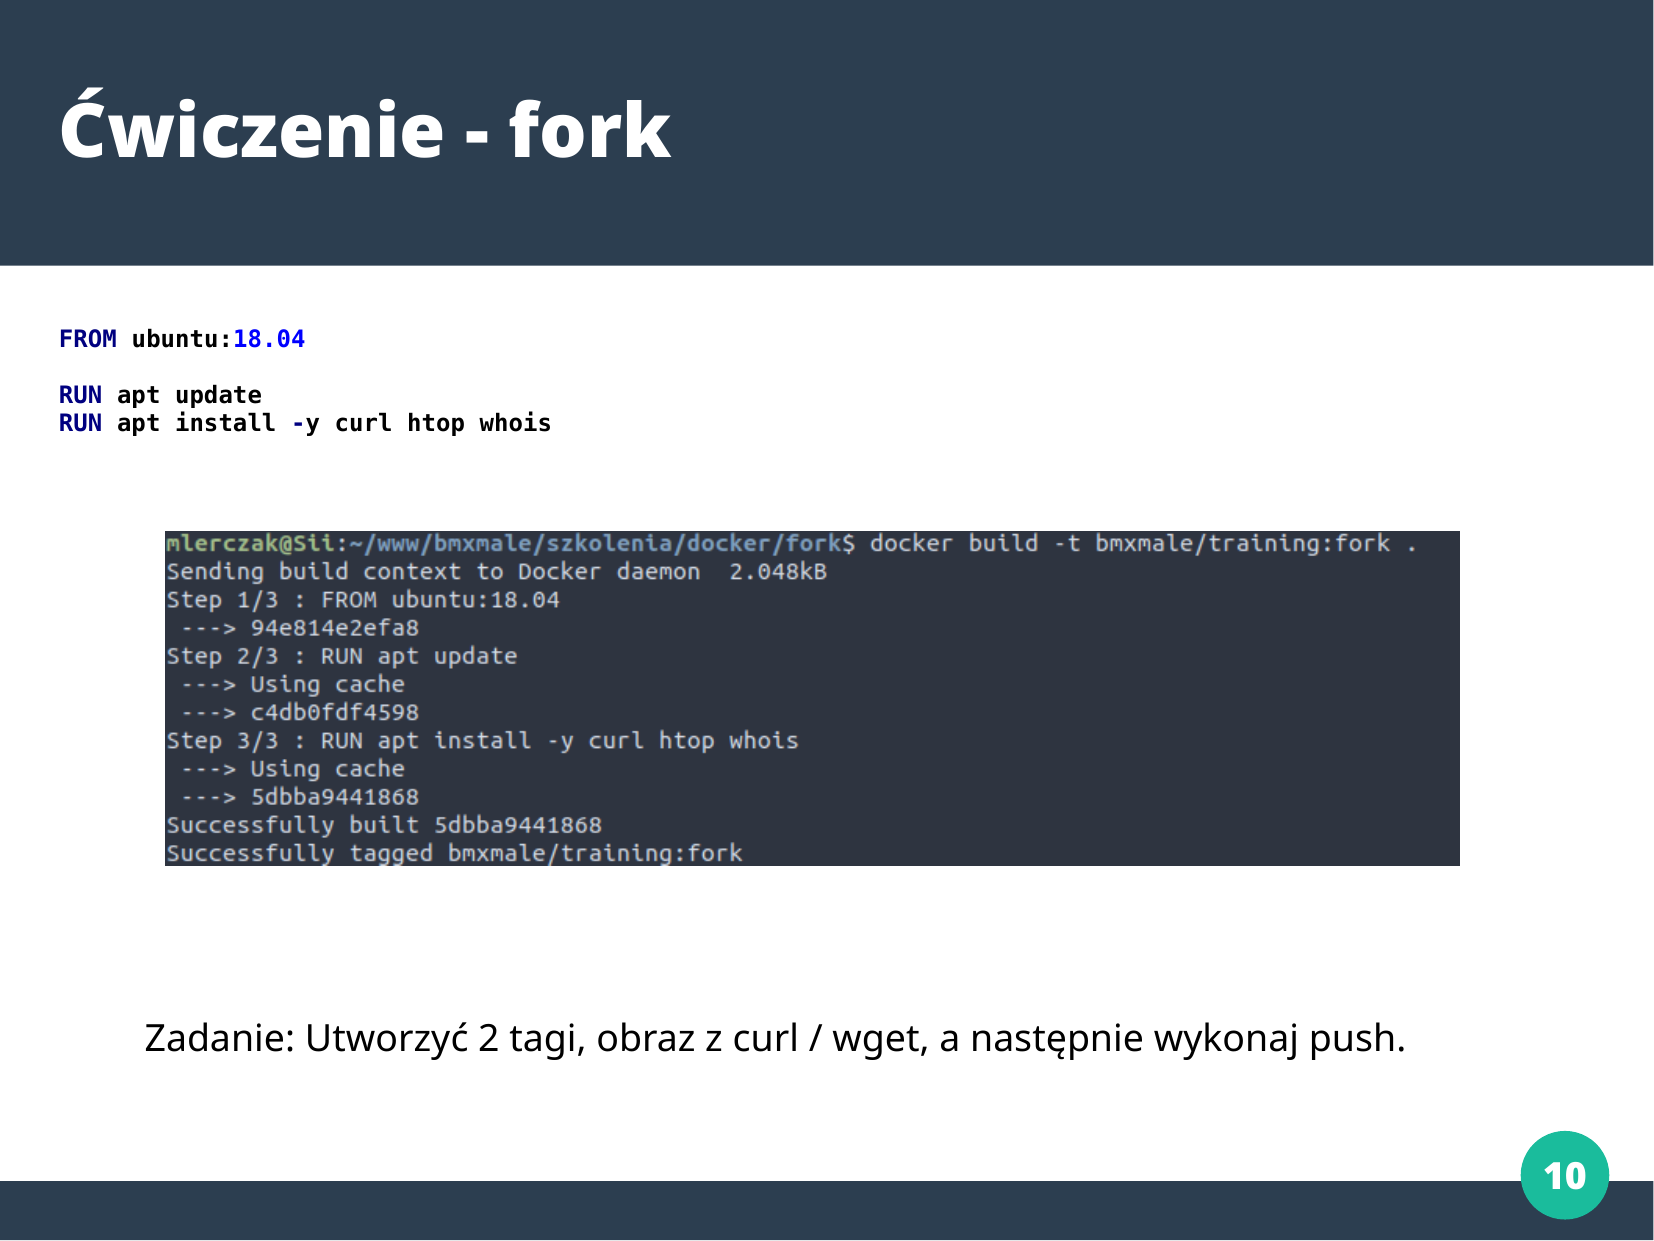

# Ćwiczenie - fork
FROM ubuntu:18.04
RUN apt update
RUN apt install -y curl htop whois
Zadanie: Utworzyć 2 tagi, obraz z curl / wget, a następnie wykonaj push.
10